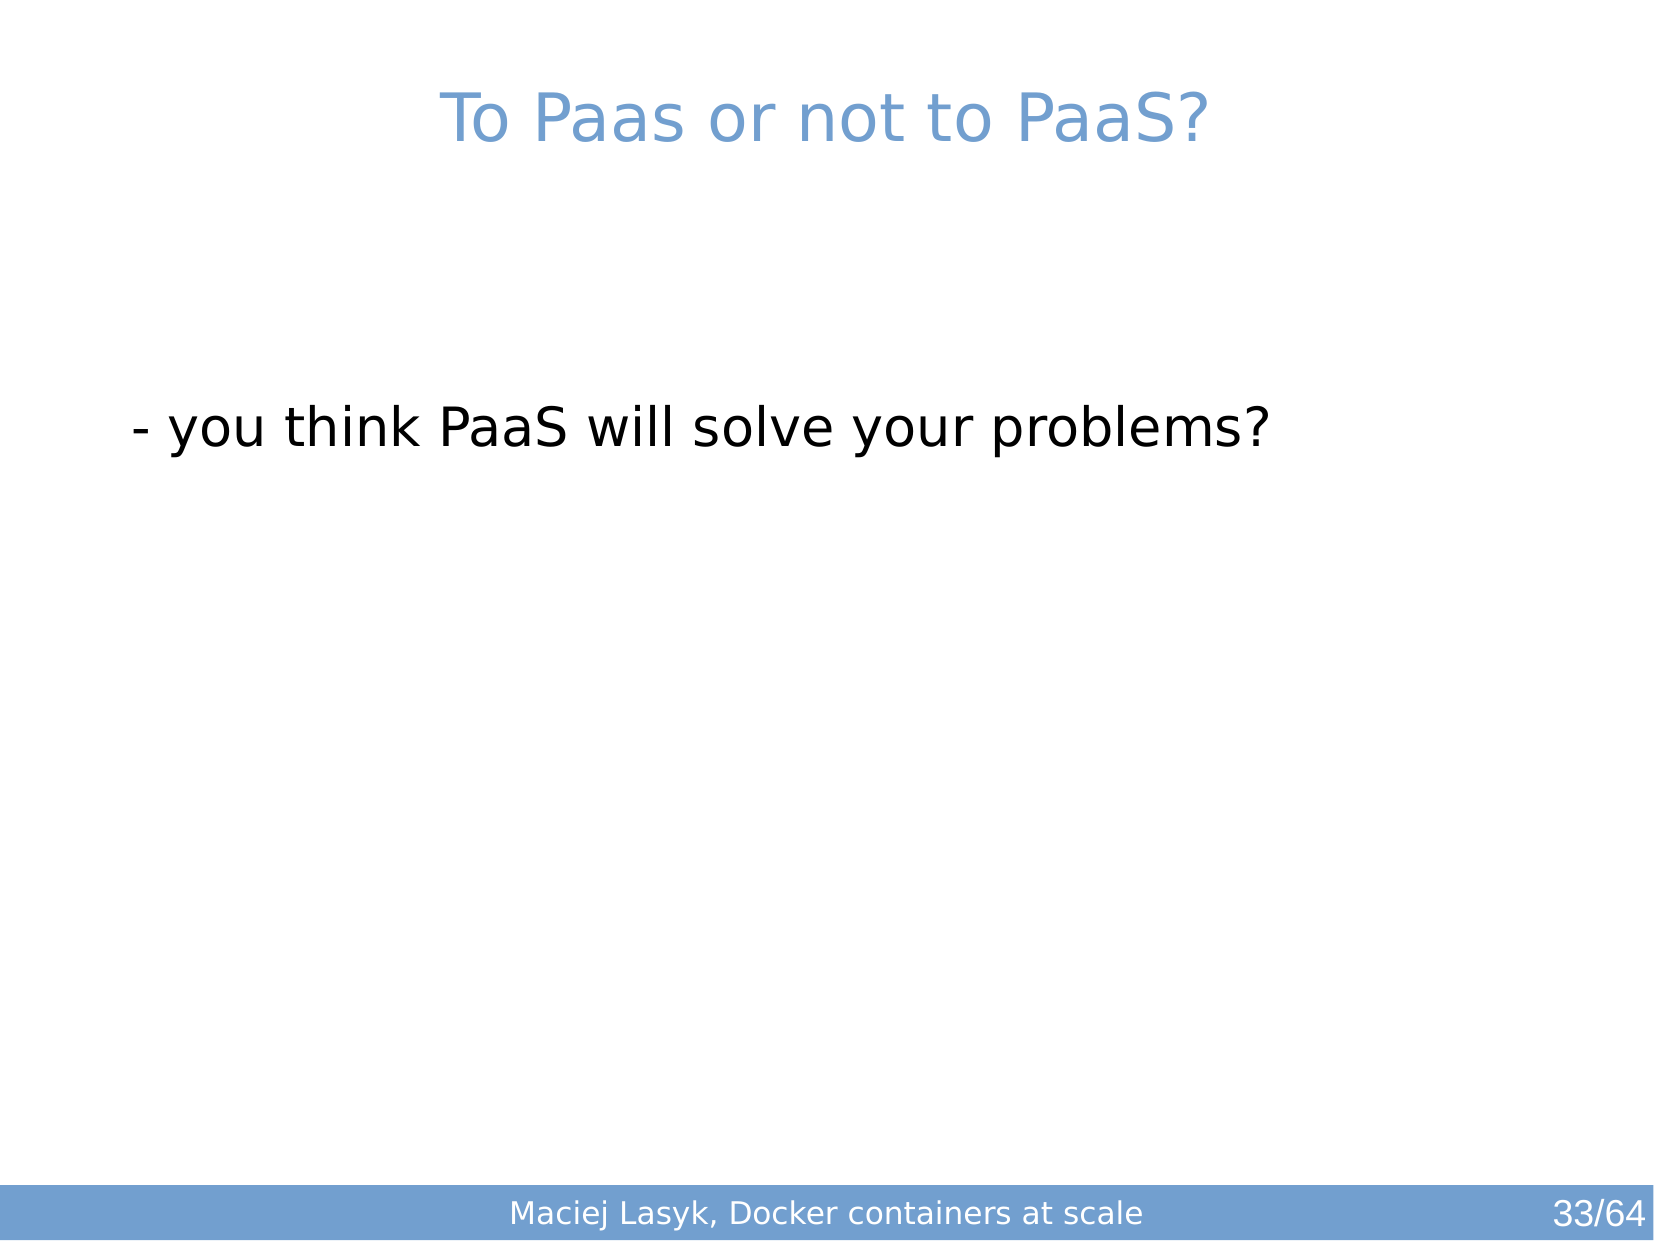

To Paas or not to PaaS?
- you think PaaS will solve your problems?
 33/64
Maciej Lasyk, Docker containers at scale